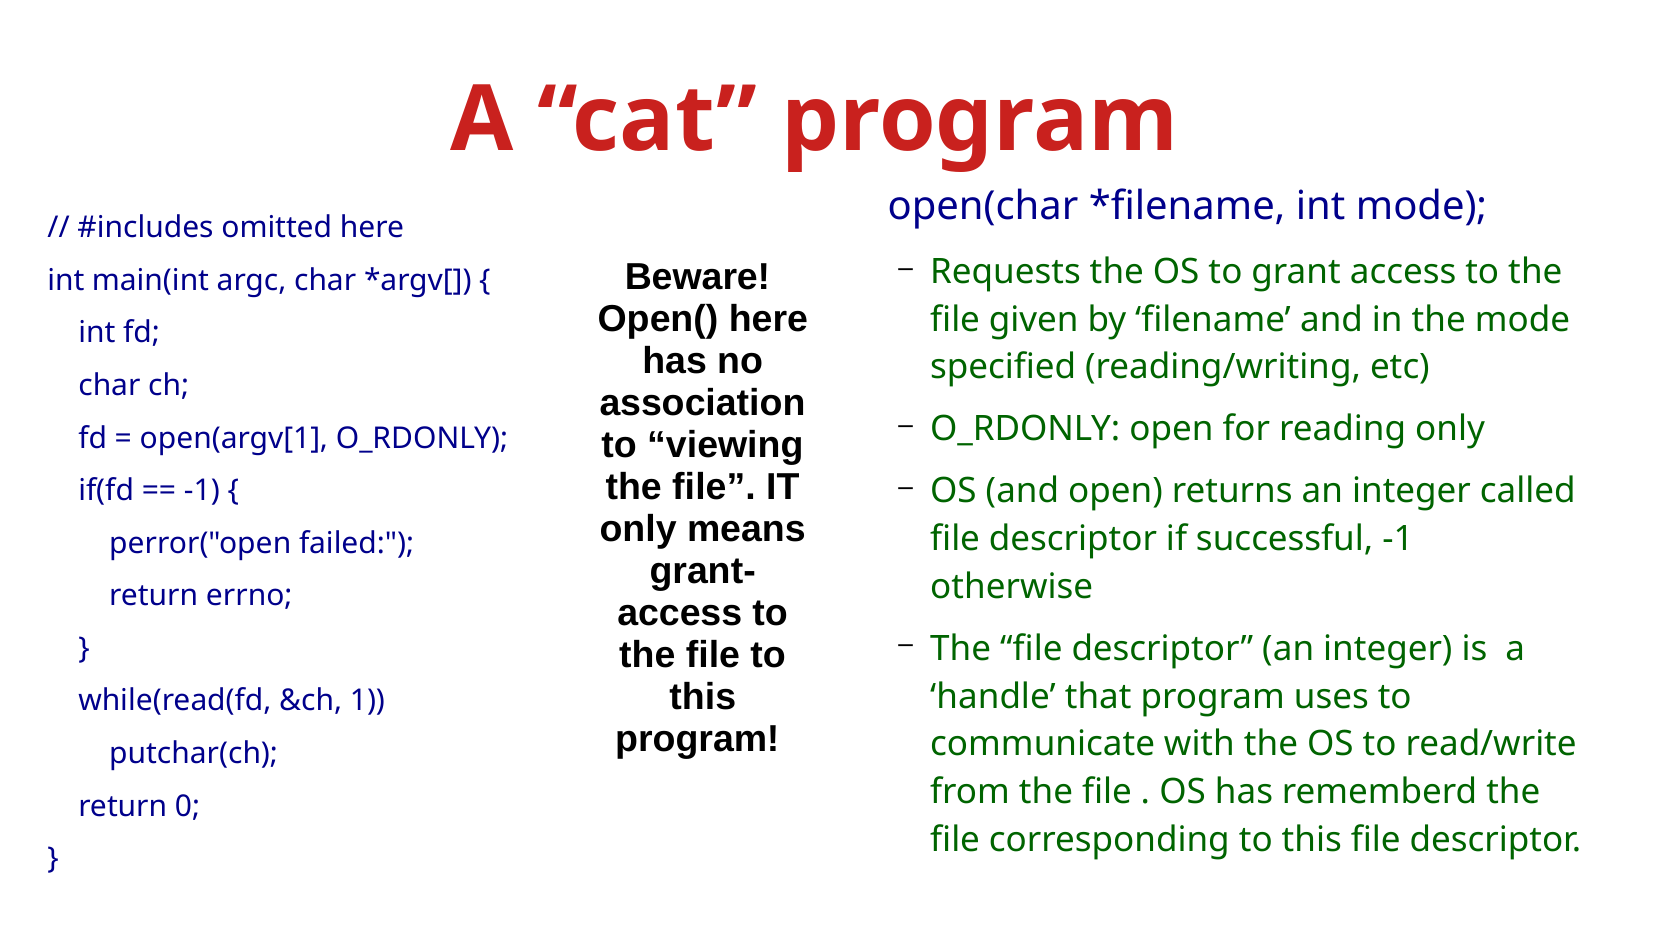

# A “cat” program
open(char *filename, int mode);
Requests the OS to grant access to the file given by ‘filename’ and in the mode specified (reading/writing, etc)
O_RDONLY: open for reading only
OS (and open) returns an integer called file descriptor if successful, -1 otherwise
The “file descriptor” (an integer) is a ‘handle’ that program uses to communicate with the OS to read/write from the file . OS has rememberd the file corresponding to this file descriptor.
// #includes omitted here
int main(int argc, char *argv[]) {
 int fd;
 char ch;
 fd = open(argv[1], O_RDONLY);
 if(fd == -1) {
 perror("open failed:");
 return errno;
 }
 while(read(fd, &ch, 1))
 putchar(ch);
 return 0;
}
Beware!
Open() here has no association to “viewing the file”. IT only means grant-access to the file to this program!